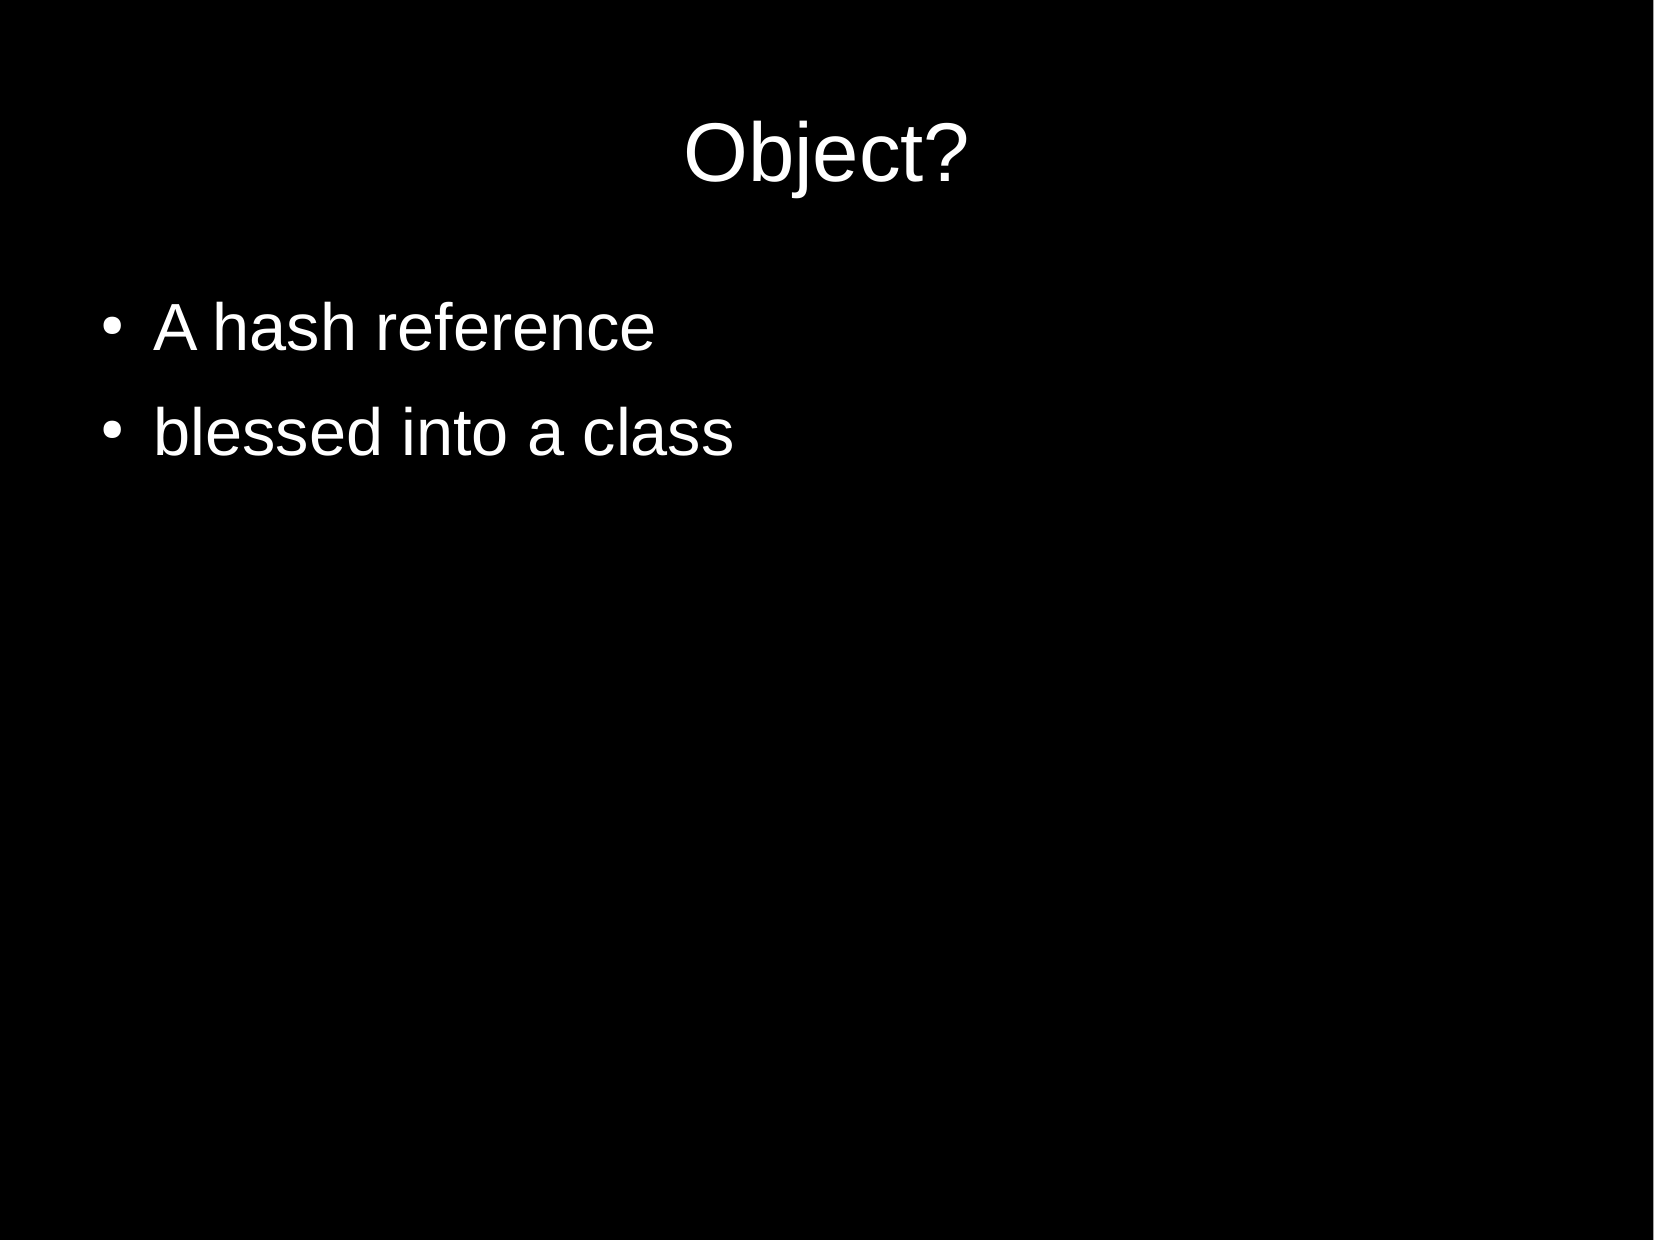

# Object?
A hash reference
blessed into a class